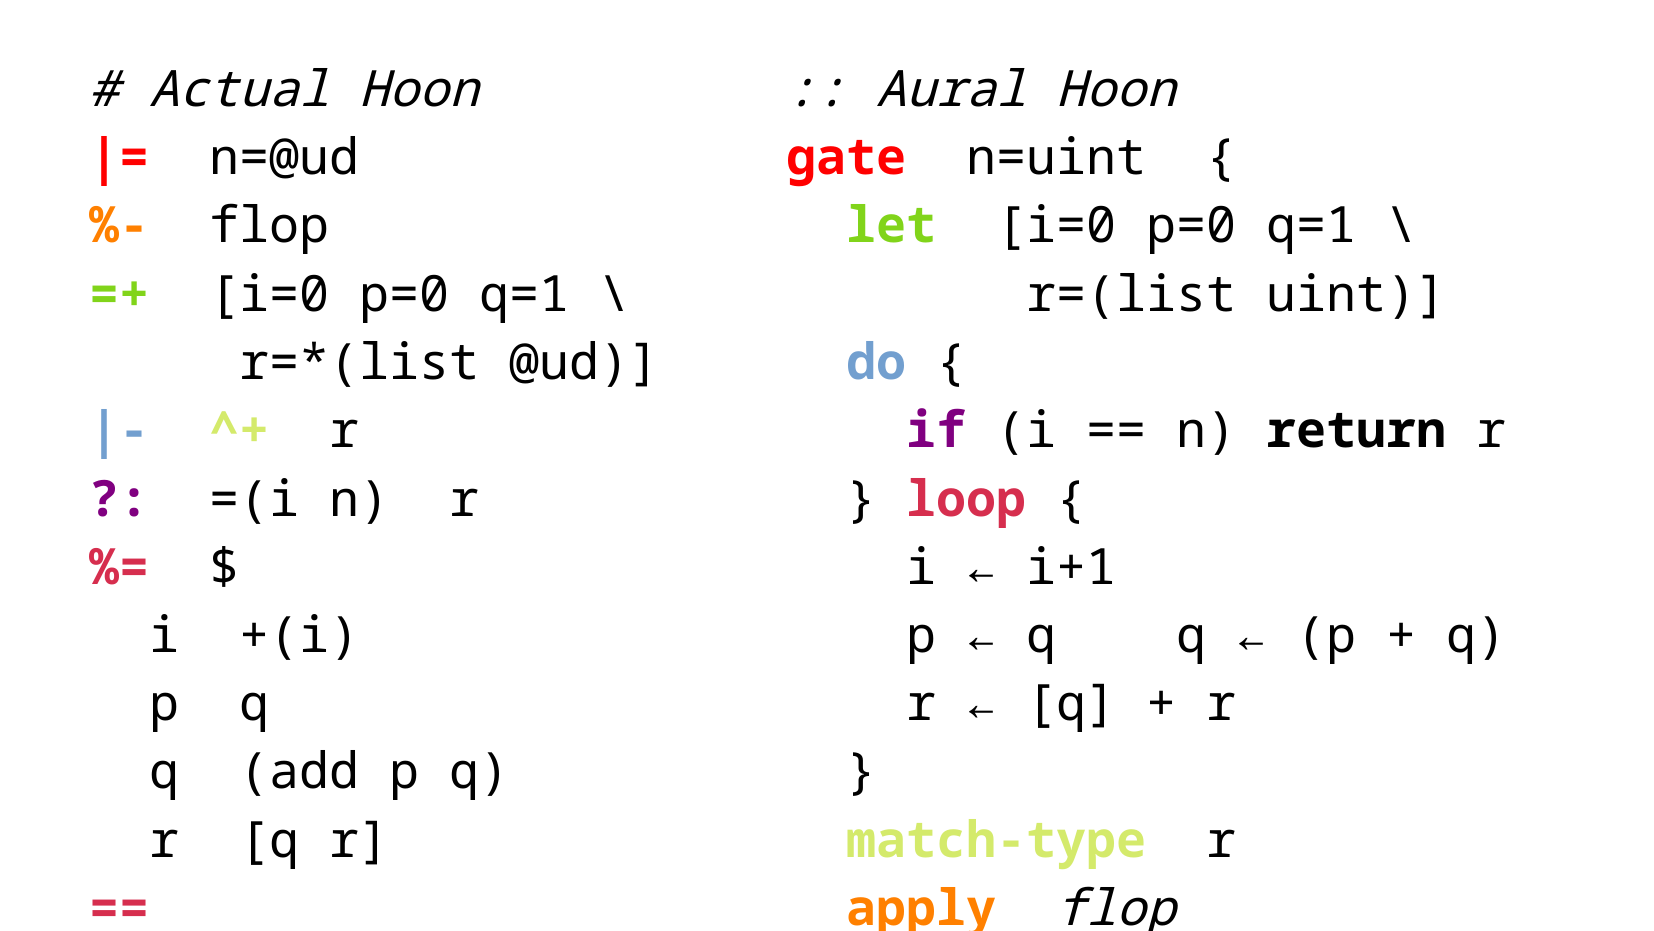

# Actual Hoon
|= n=@ud
%- flop
=+ [i=0 p=0 q=1 \
 r=*(list @ud)]
|- ^+ r
?: =(i n) r
%= $
 i +(i)
 p q
 q (add p q)
 r [q r]
==
:: Aural Hoon
gate n=uint {
 let [i=0 p=0 q=1 \
 r=(list uint)]
 do {
 if (i == n) return r
 } loop {
 i ← i+1
 p ← q q ← (p + q)
 r ← [q] + r
 }
 match-type r
 apply flop
}